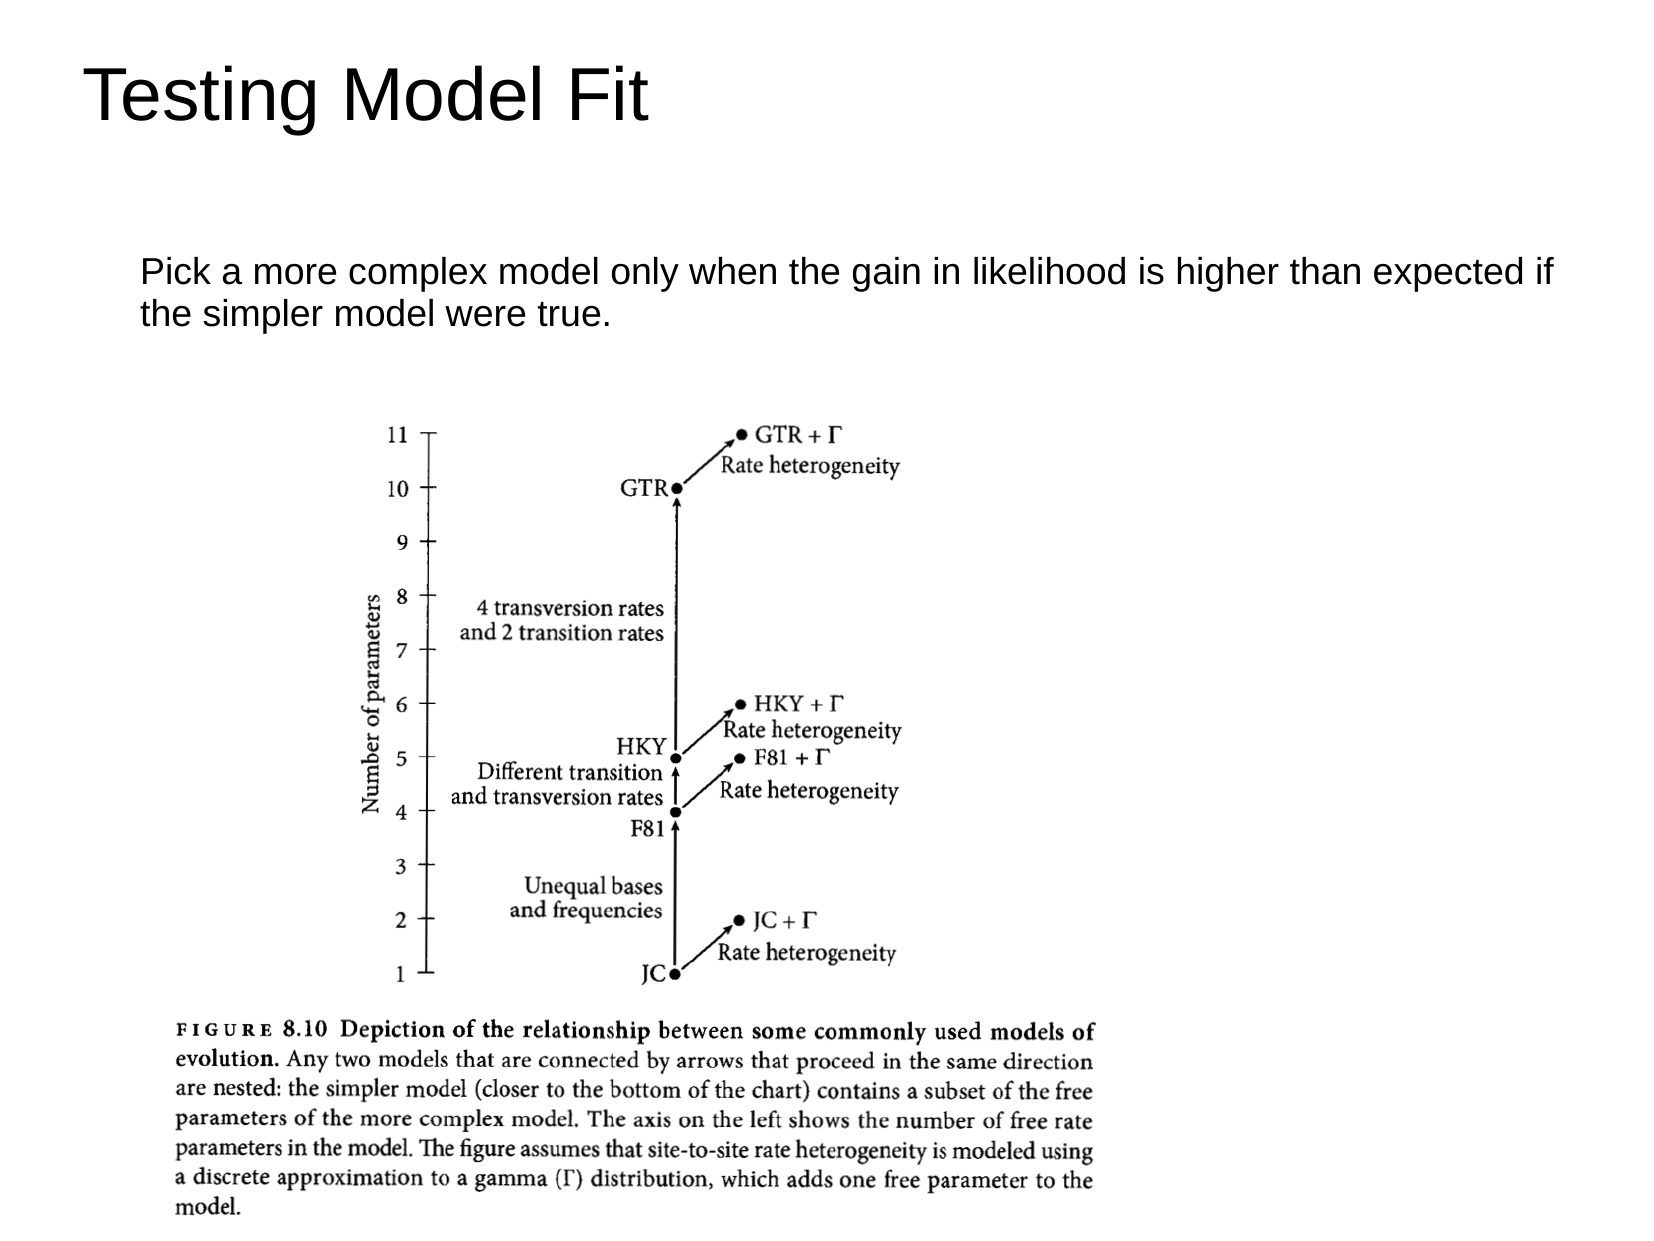

Testing Model Fit
Pick a more complex model only when the gain in likelihood is higher than expected if
the simpler model were true.